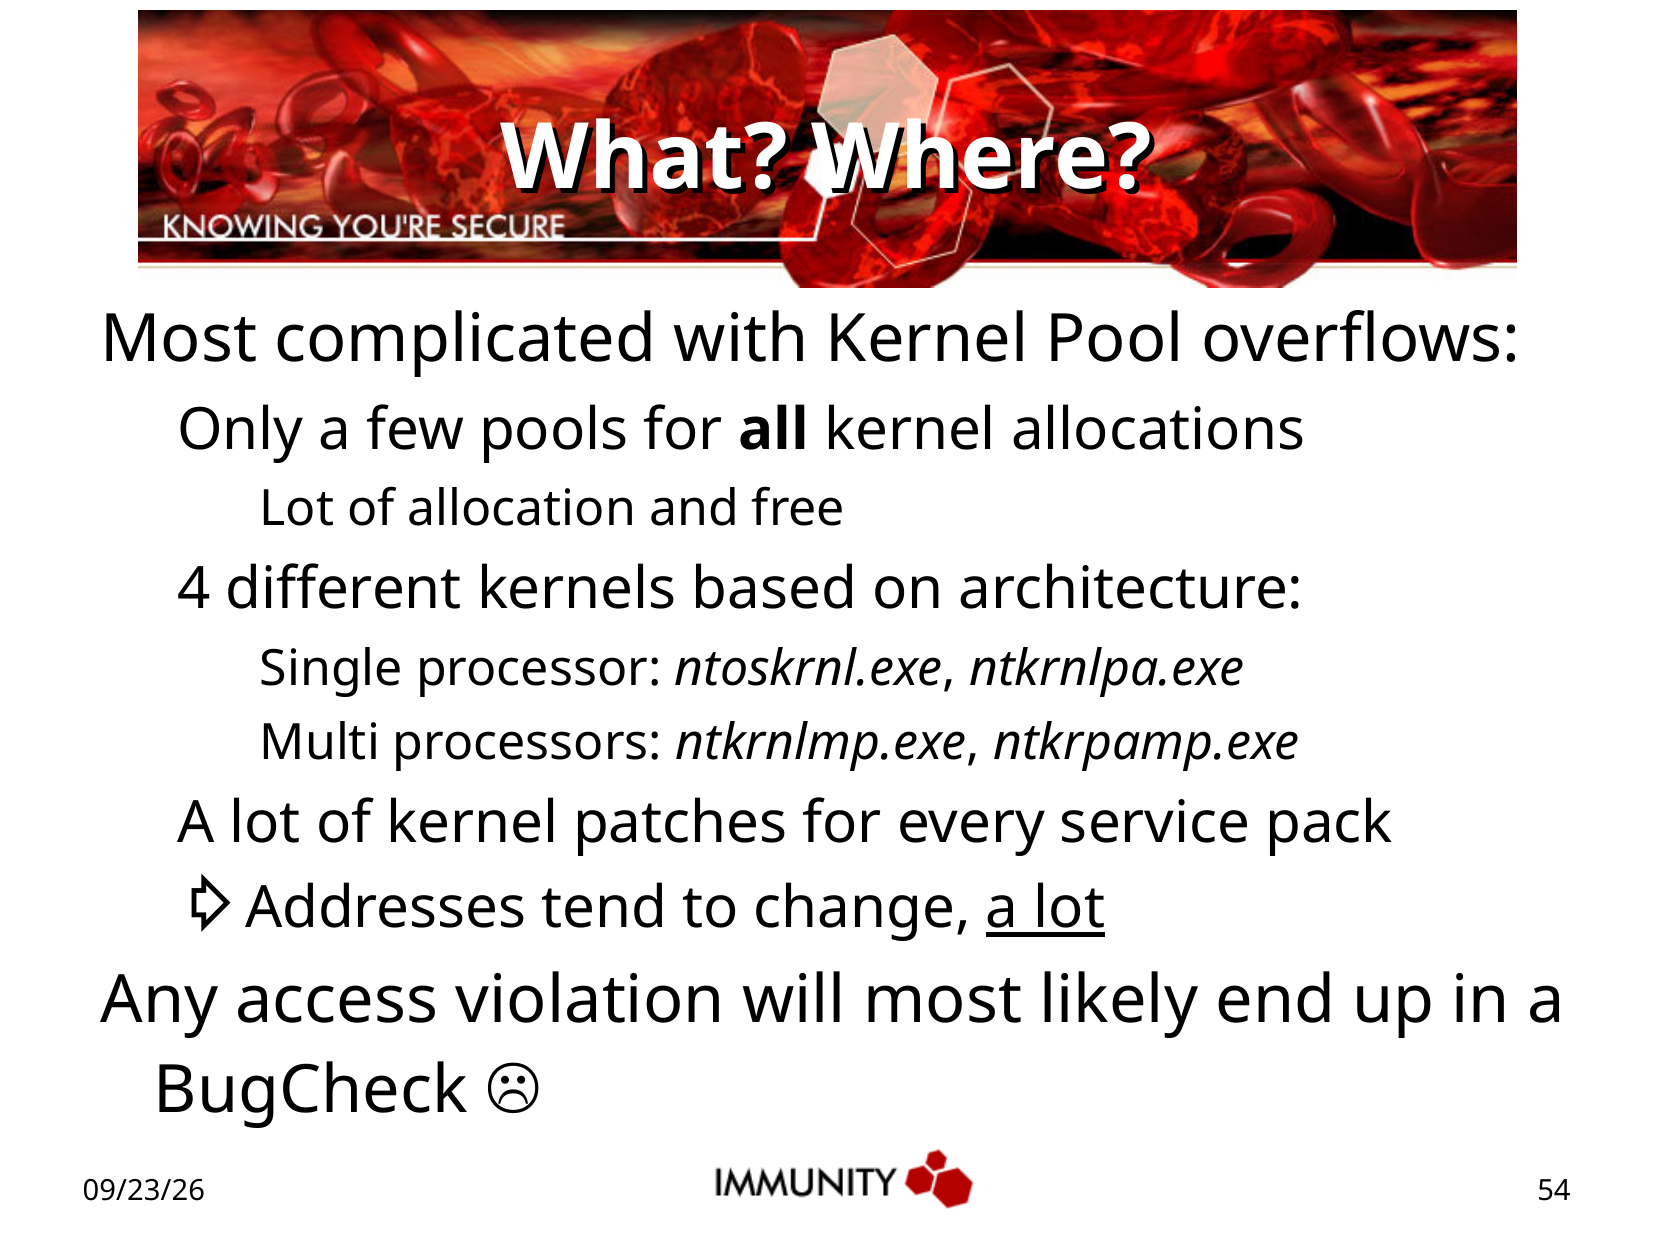

# What? Where?
Most complicated with Kernel Pool overflows:
Only a few pools for all kernel allocations
Lot of allocation and free
4 different kernels based on architecture:
Single processor: ntoskrnl.exe, ntkrnlpa.exe
Multi processors: ntkrnlmp.exe, ntkrpamp.exe
A lot of kernel patches for every service pack
⇨Addresses tend to change, a lot
Any access violation will most likely end up in a BugCheck ☹
54